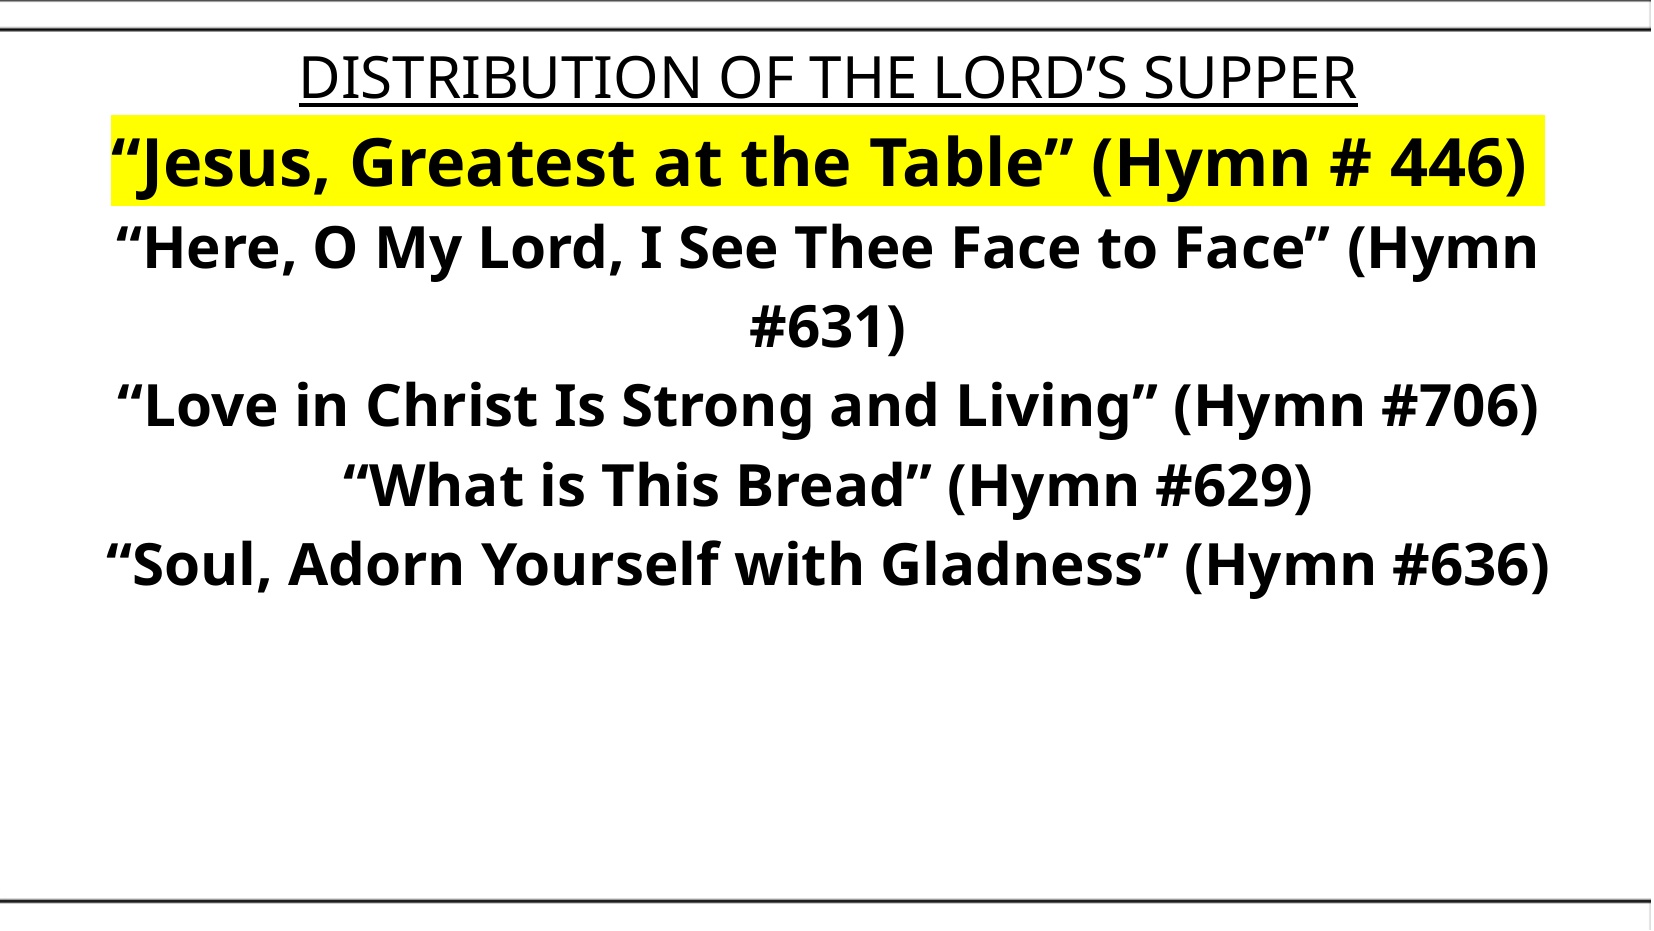

DISTRIBUTION OF THE LORD’S SUPPER
“Jesus, Greatest at the Table” (Hymn # 446)
“Here, O My Lord, I See Thee Face to Face” (Hymn #631)
“Love in Christ Is Strong and Living” (Hymn #706)
“What is This Bread” (Hymn #629)
“Soul, Adorn Yourself with Gladness” (Hymn #636)